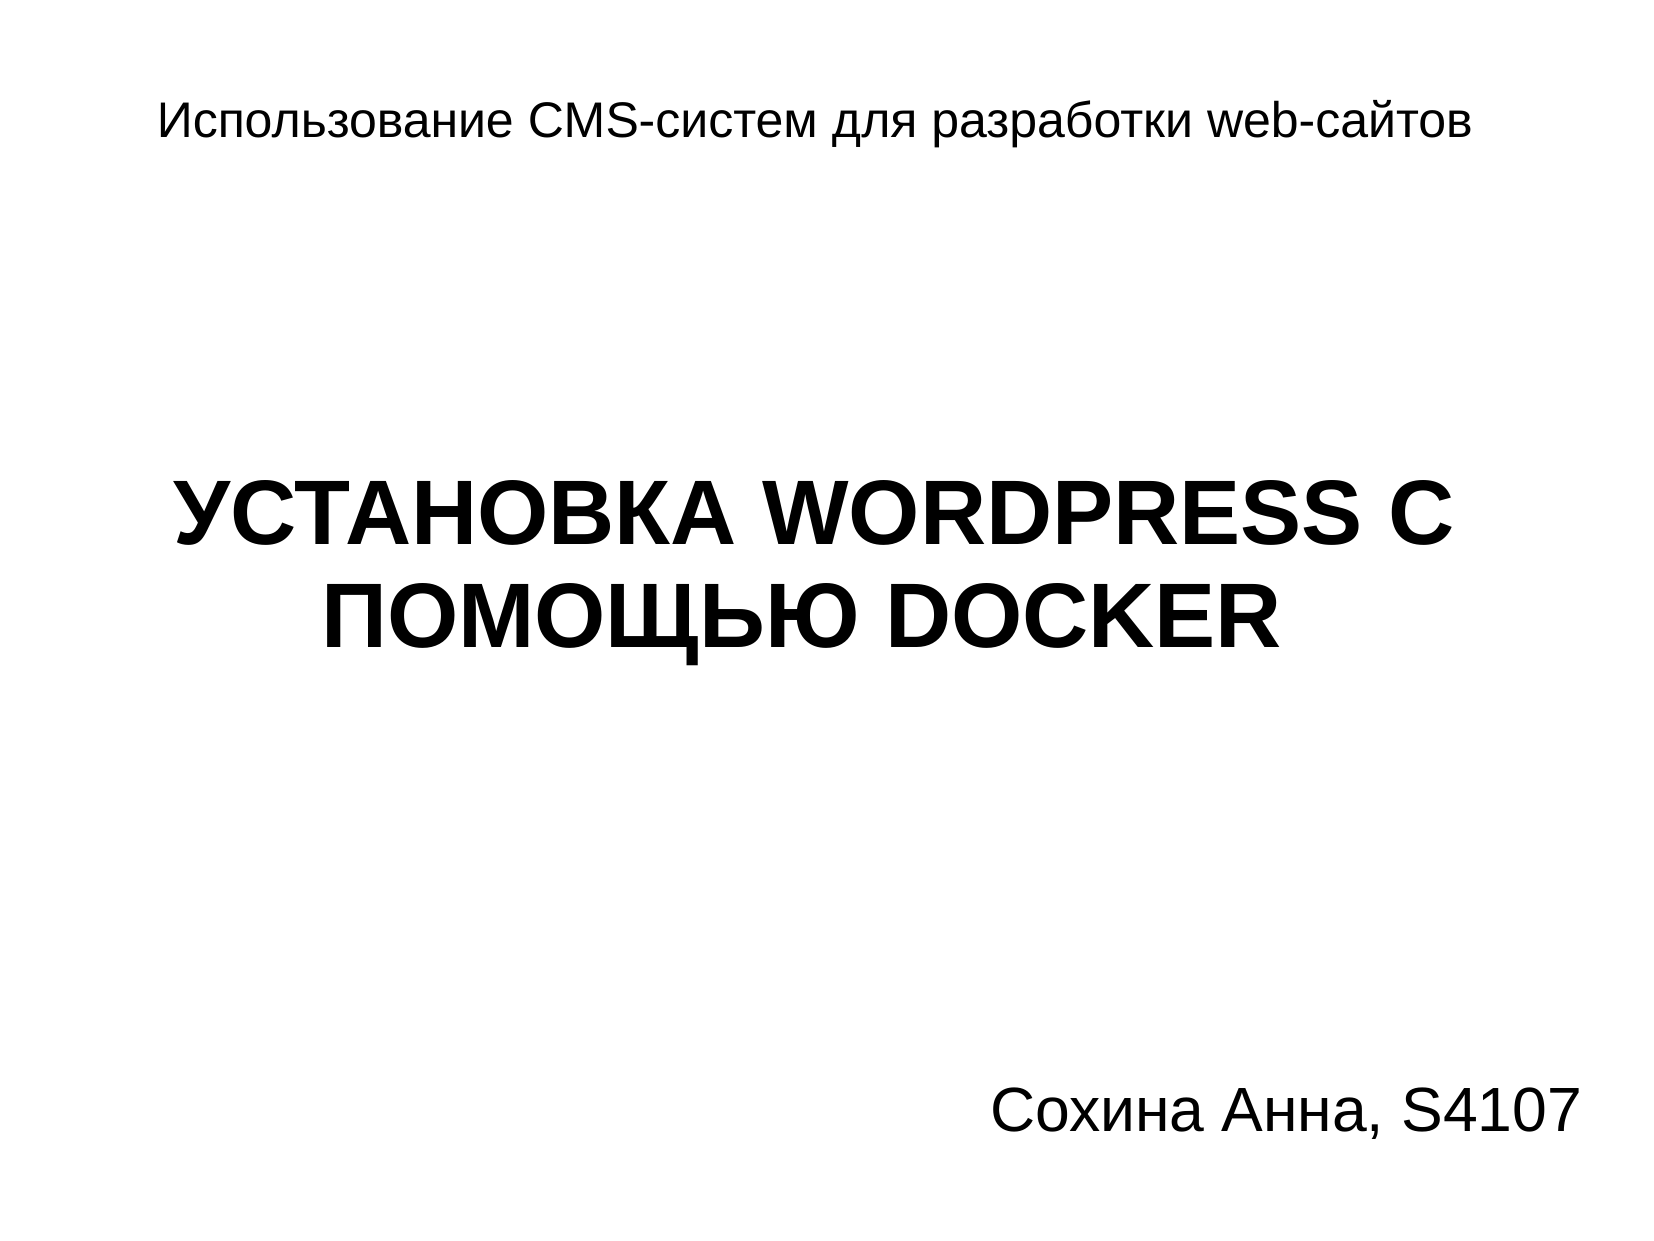

Использование CMS-систем для разработки web-сайтов
# УСТАНОВКА WORDPRESS С ПОМОЩЬЮ DOCKER
Сохина Анна, S4107